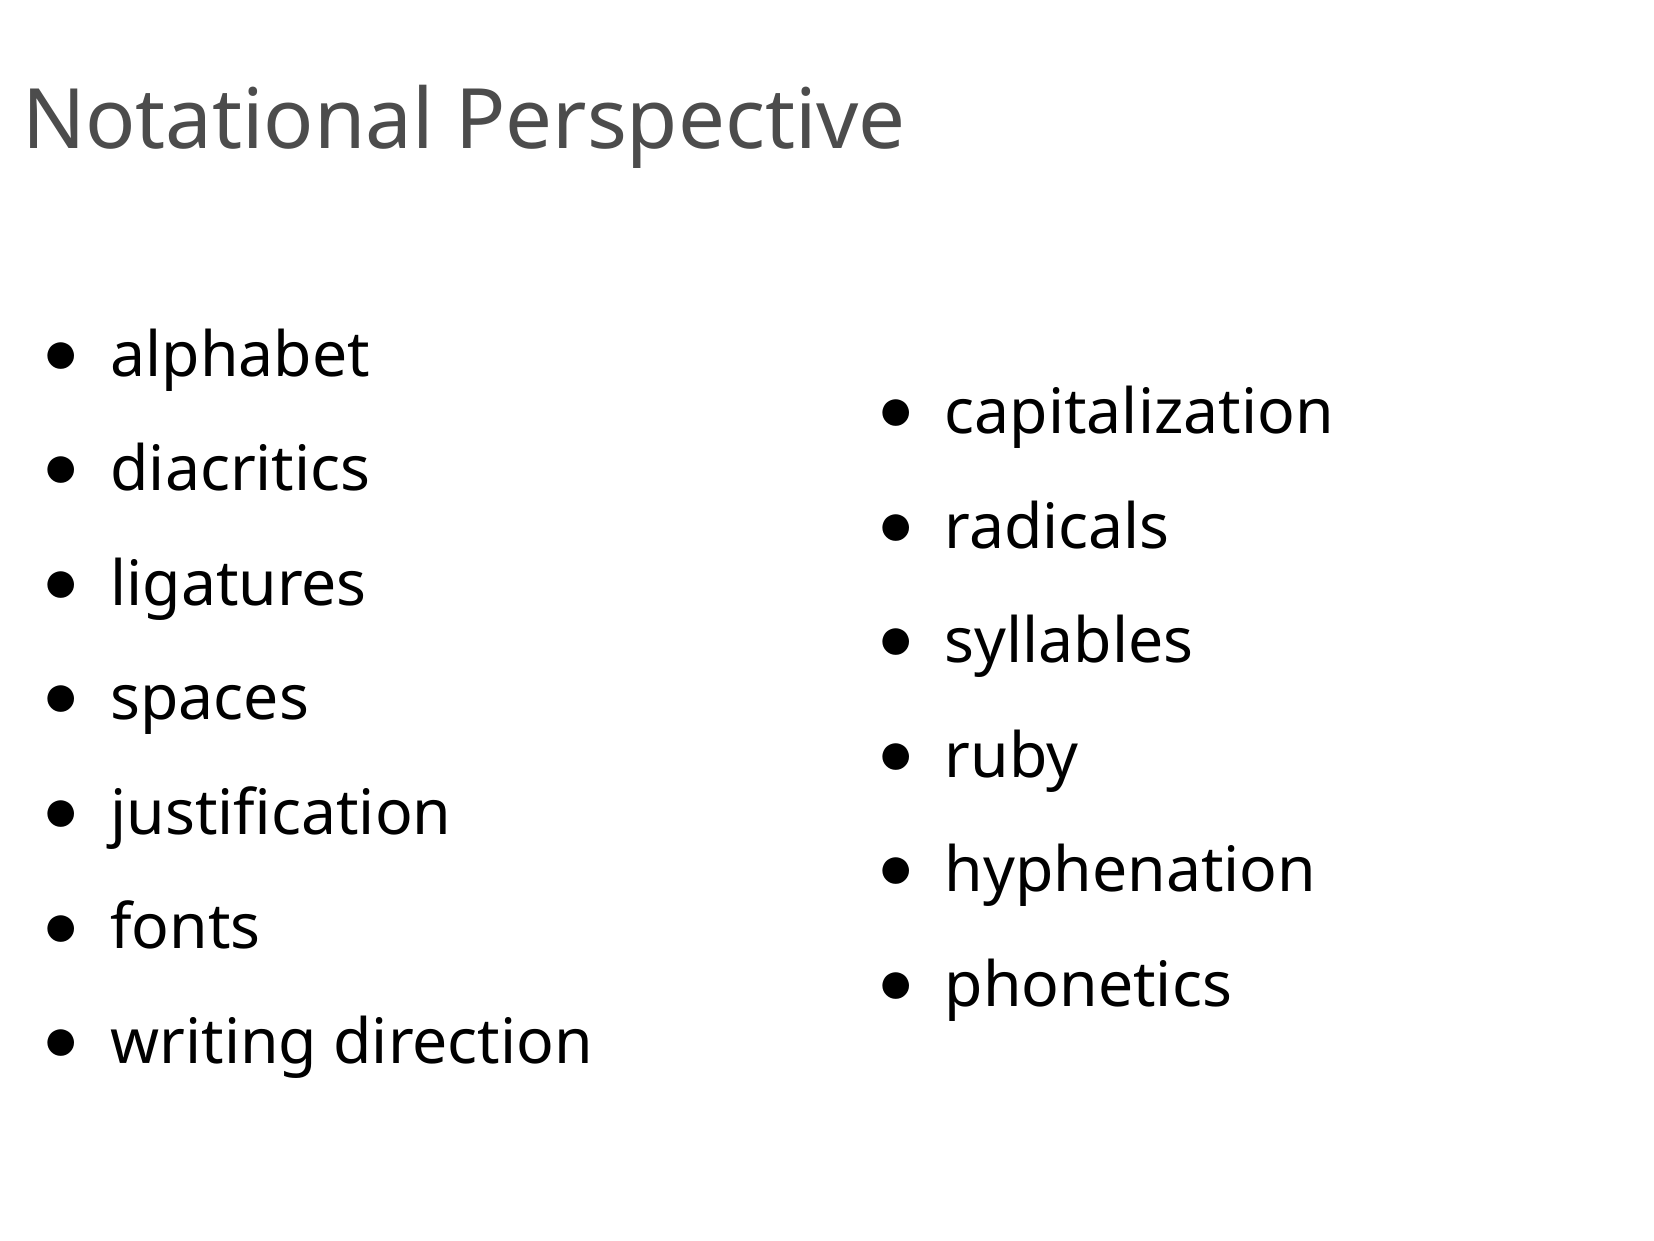

# Notational Perspective
alphabet
diacritics
ligatures
spaces
justification
fonts
writing direction
capitalization
radicals
syllables
ruby
hyphenation
phonetics